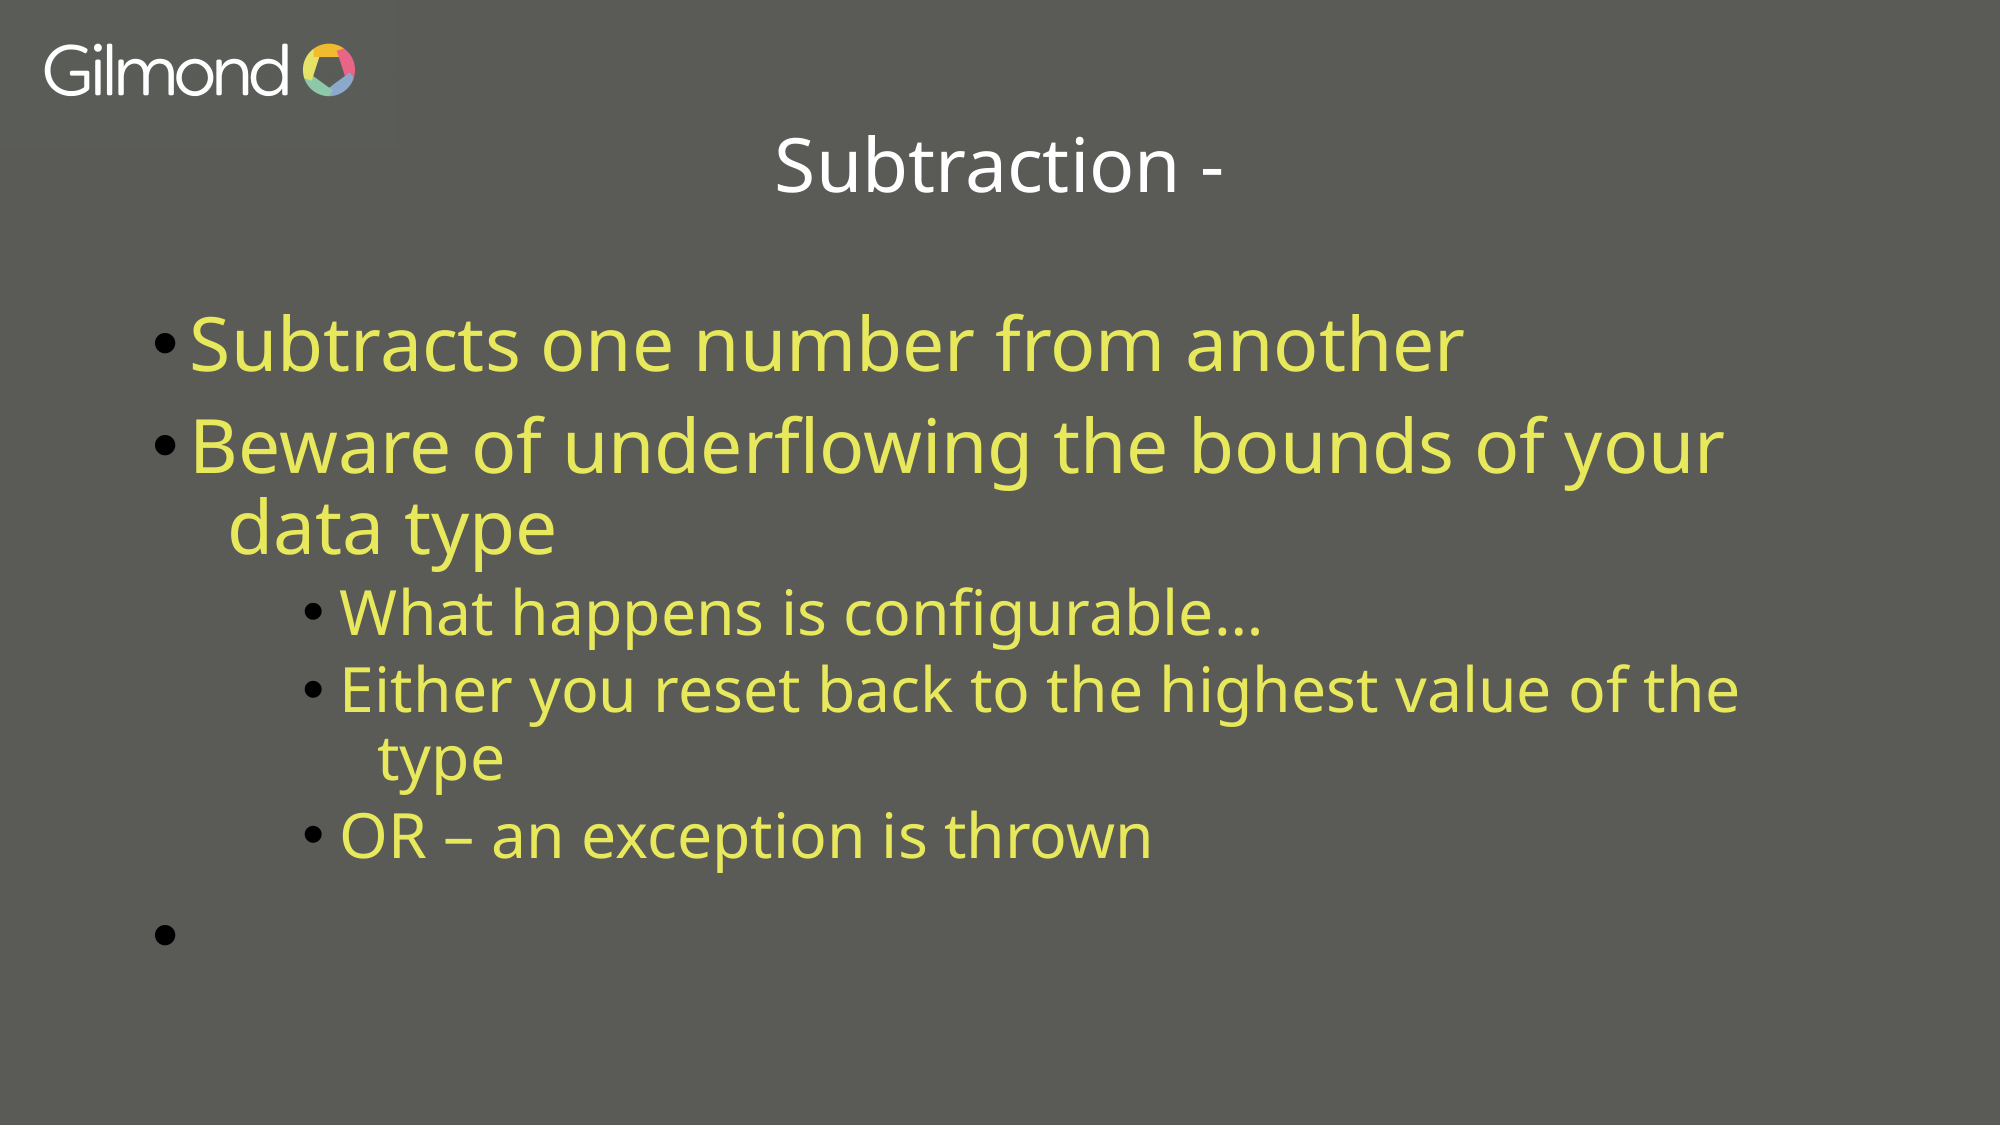

# Subtraction -
Subtracts one number from another
Beware of underflowing the bounds of your data type
What happens is configurable…
Either you reset back to the highest value of the type
OR – an exception is thrown